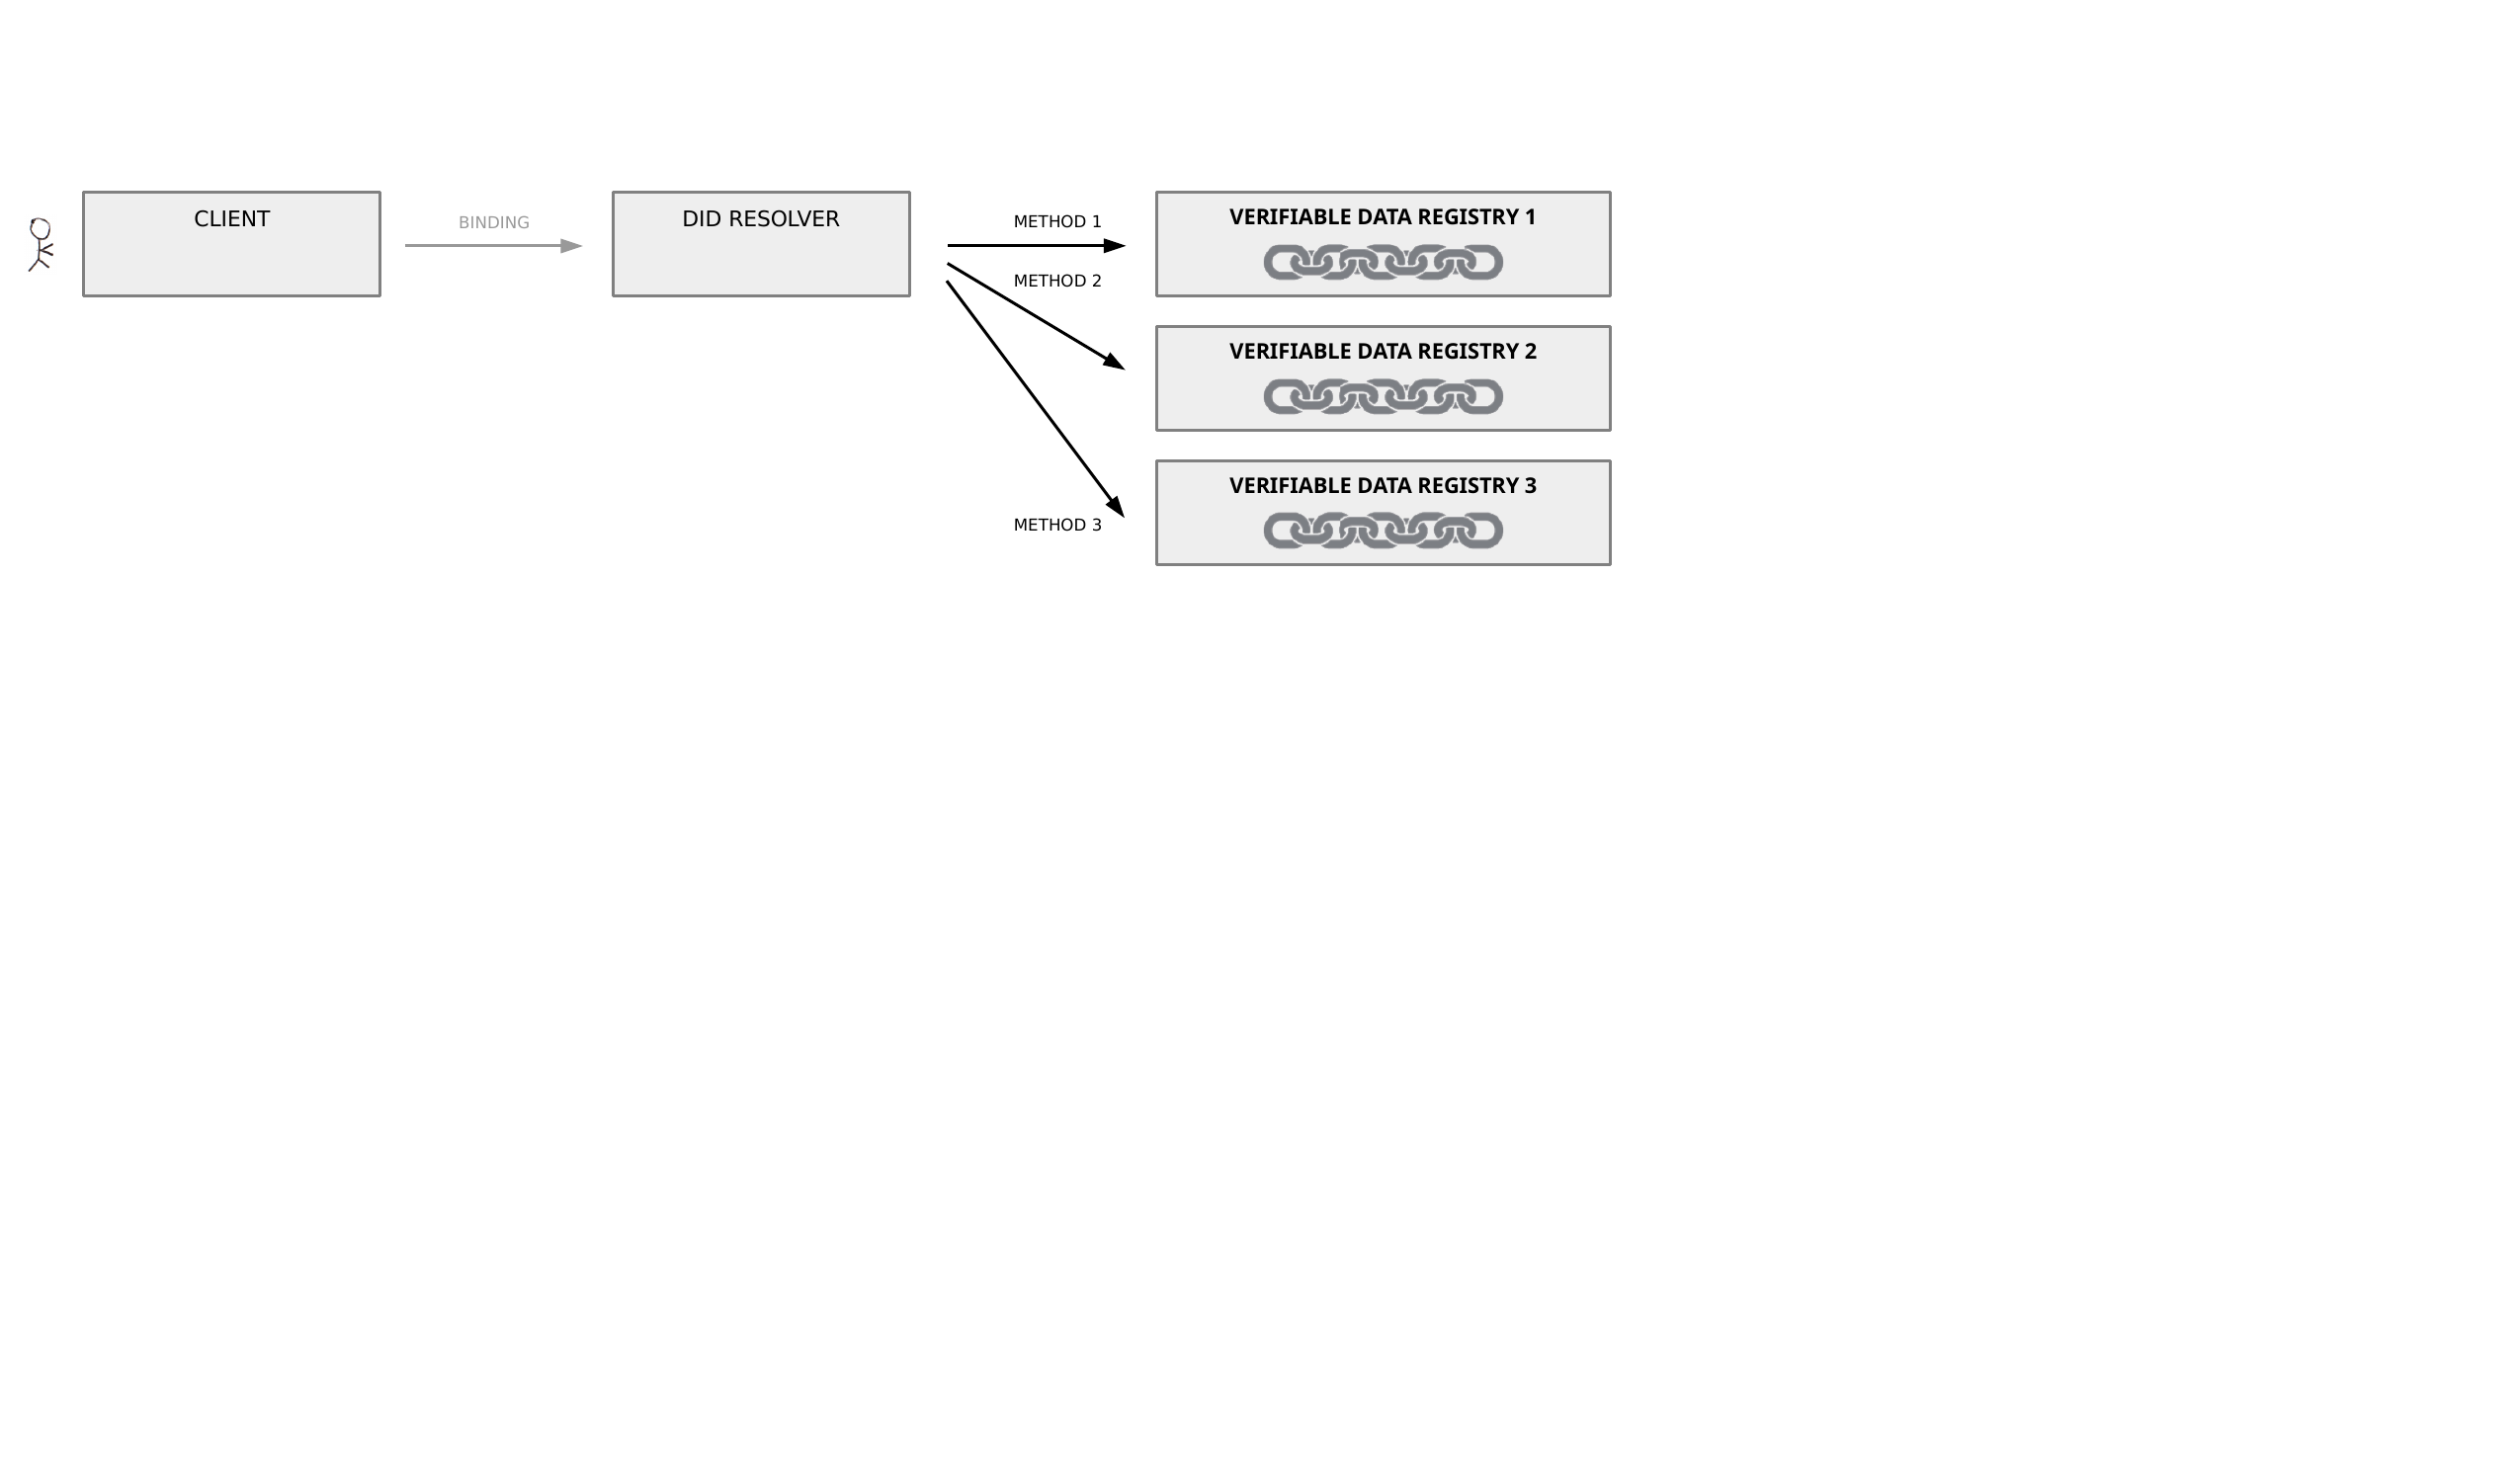

CLIENT
DID RESOLVER
VERIFIABLE DATA REGISTRY 1
METHOD 1
BINDING
METHOD 2
VERIFIABLE DATA REGISTRY 2
VERIFIABLE DATA REGISTRY 3
METHOD 3